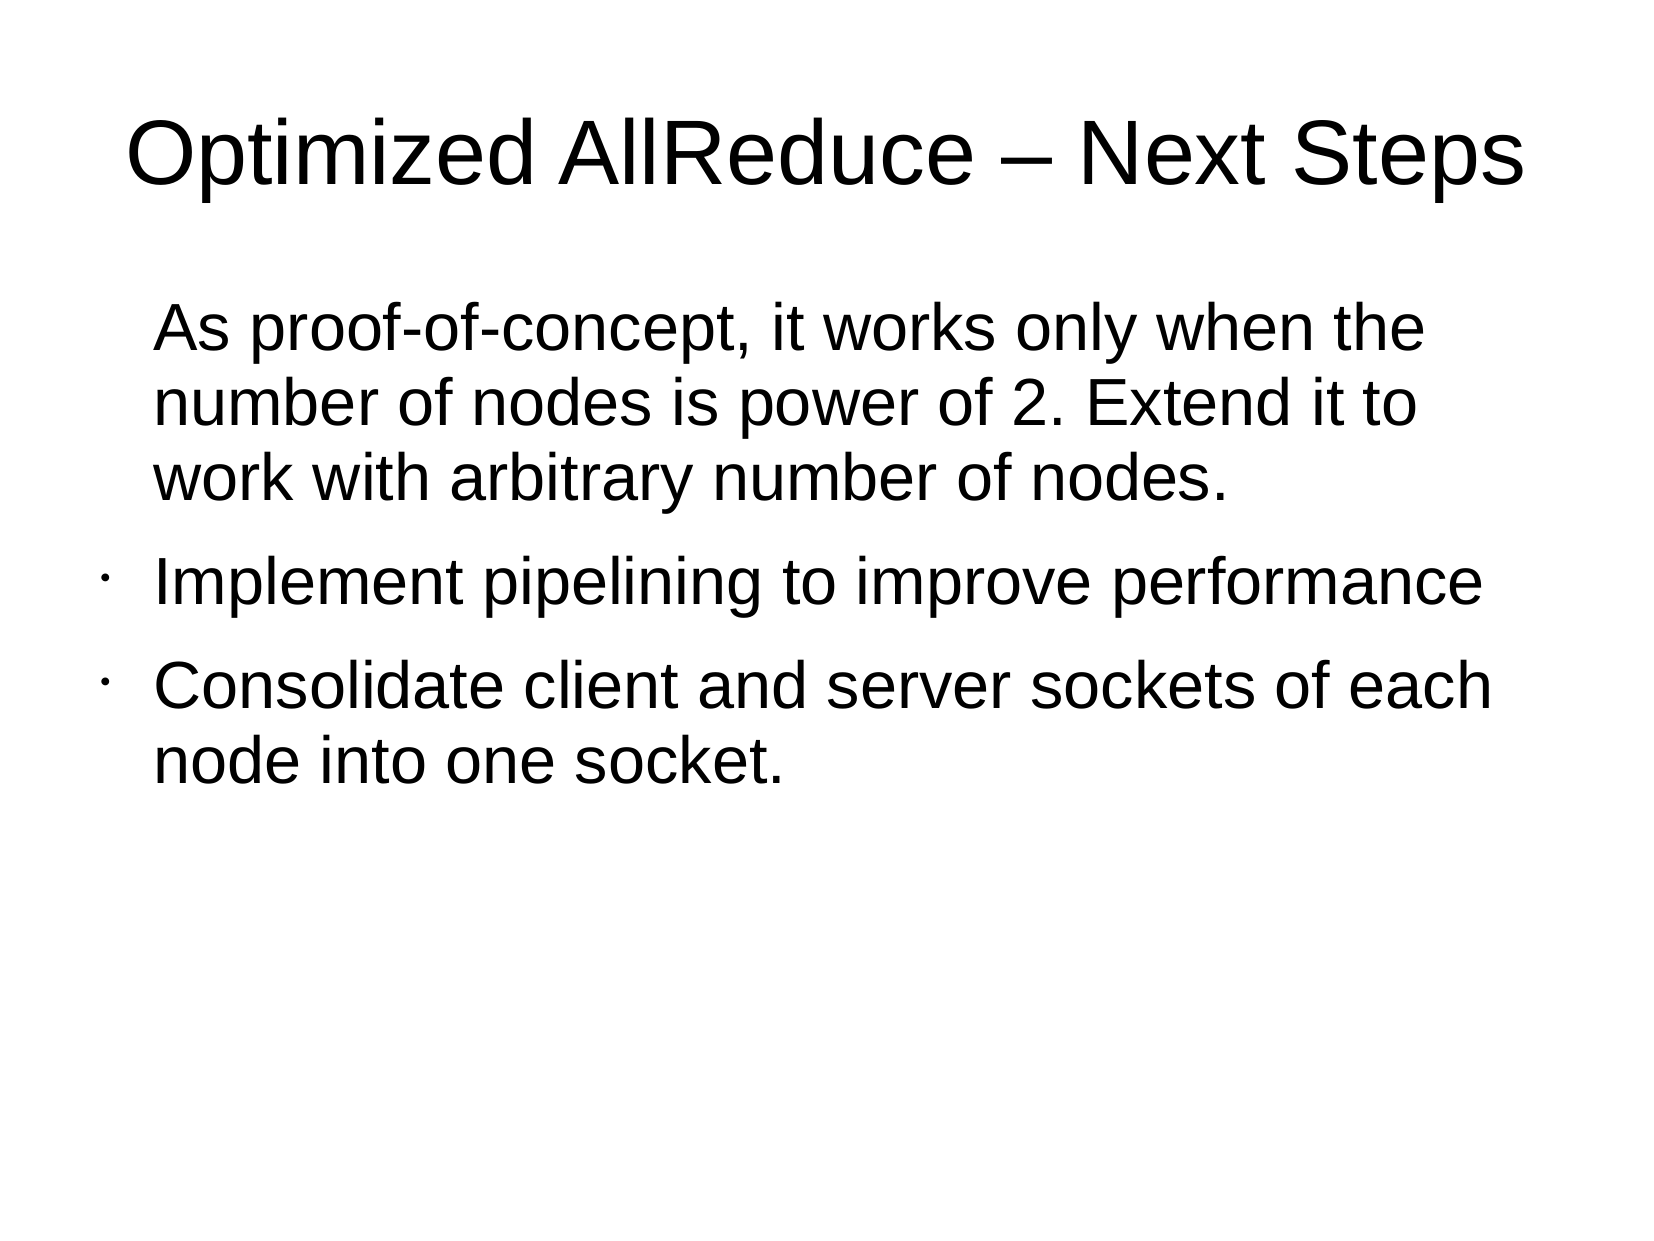

# Optimized AllReduce – Next Steps
As proof-of-concept, it works only when the number of nodes is power of 2. Extend it to work with arbitrary number of nodes.
Implement pipelining to improve performance
Consolidate client and server sockets of each node into one socket.